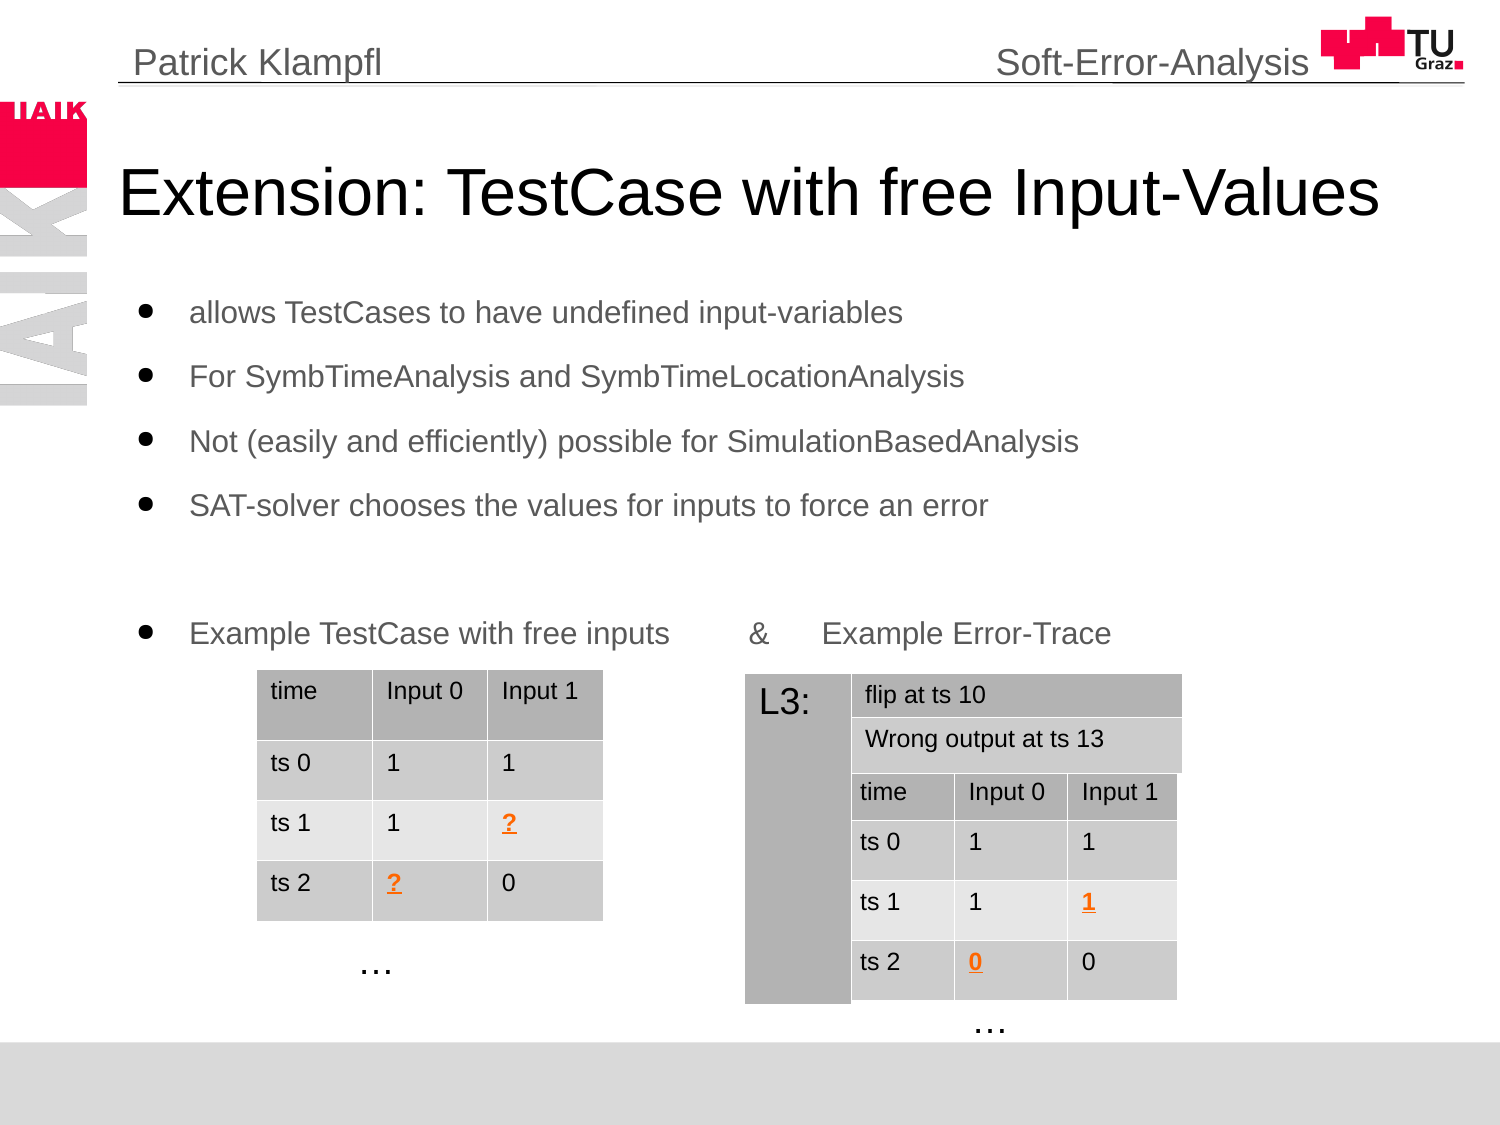

# Extension: TestCase with free Input-Values
allows TestCases to have undefined input-variables
For SymbTimeAnalysis and SymbTimeLocationAnalysis
Not (easily and efficiently) possible for SimulationBasedAnalysis
SAT-solver chooses the values for inputs to force an error
Example TestCase with free inputs & Example Error-Trace
| time | Input 0 | Input 1 |
| --- | --- | --- |
| ts 0 | 1 | 1 |
| ts 1 | 1 | ? |
| ts 2 | ? | 0 |
| L3: |
| --- |
| flip at ts 10 |
| --- |
| Wrong output at ts 13 |
| time | Input 0 | Input 1 |
| --- | --- | --- |
| ts 0 | 1 | 1 |
| ts 1 | 1 | 1 |
| ts 2 | 0 | 0 |
…
…